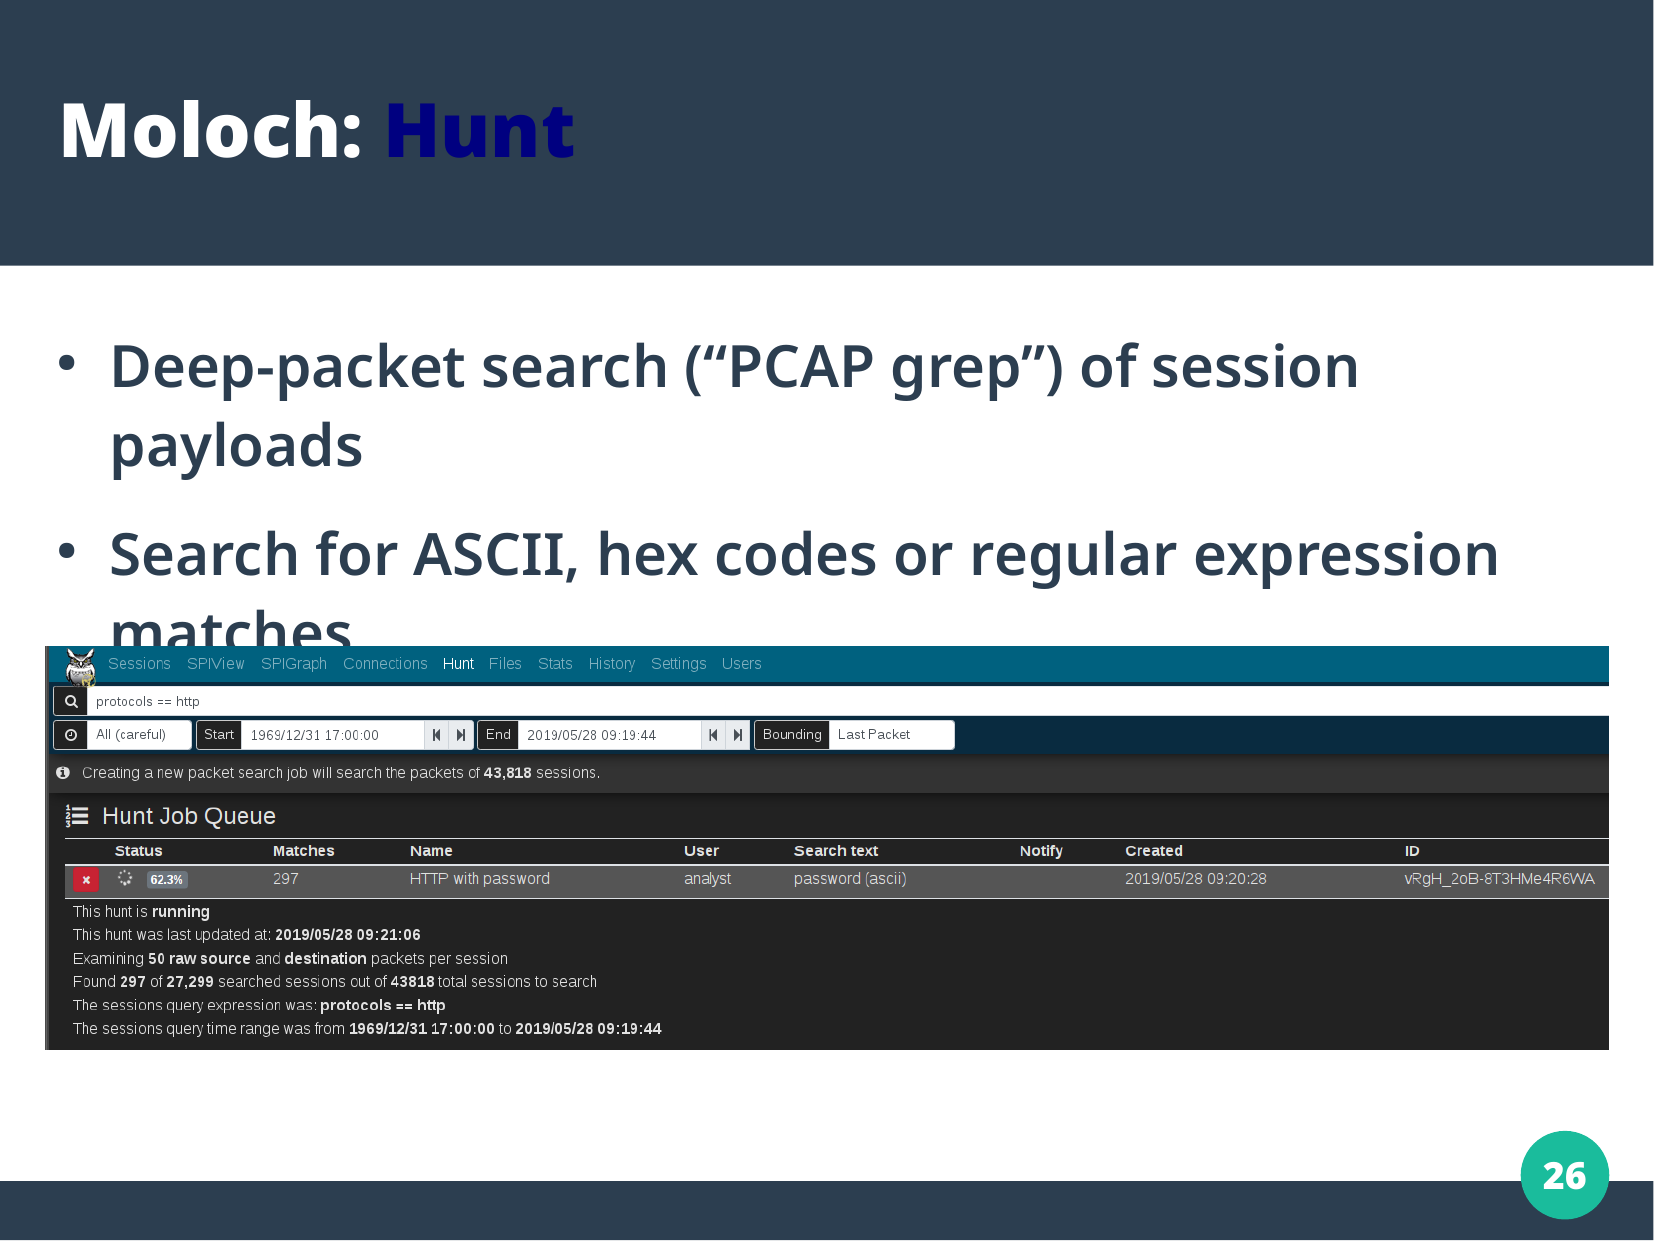

# Moloch: Hunt
Deep-packet search (“PCAP grep”) of session payloads
Search for ASCII, hex codes or regular expression matches
Apply “PCAP Files” view to sessions first
26